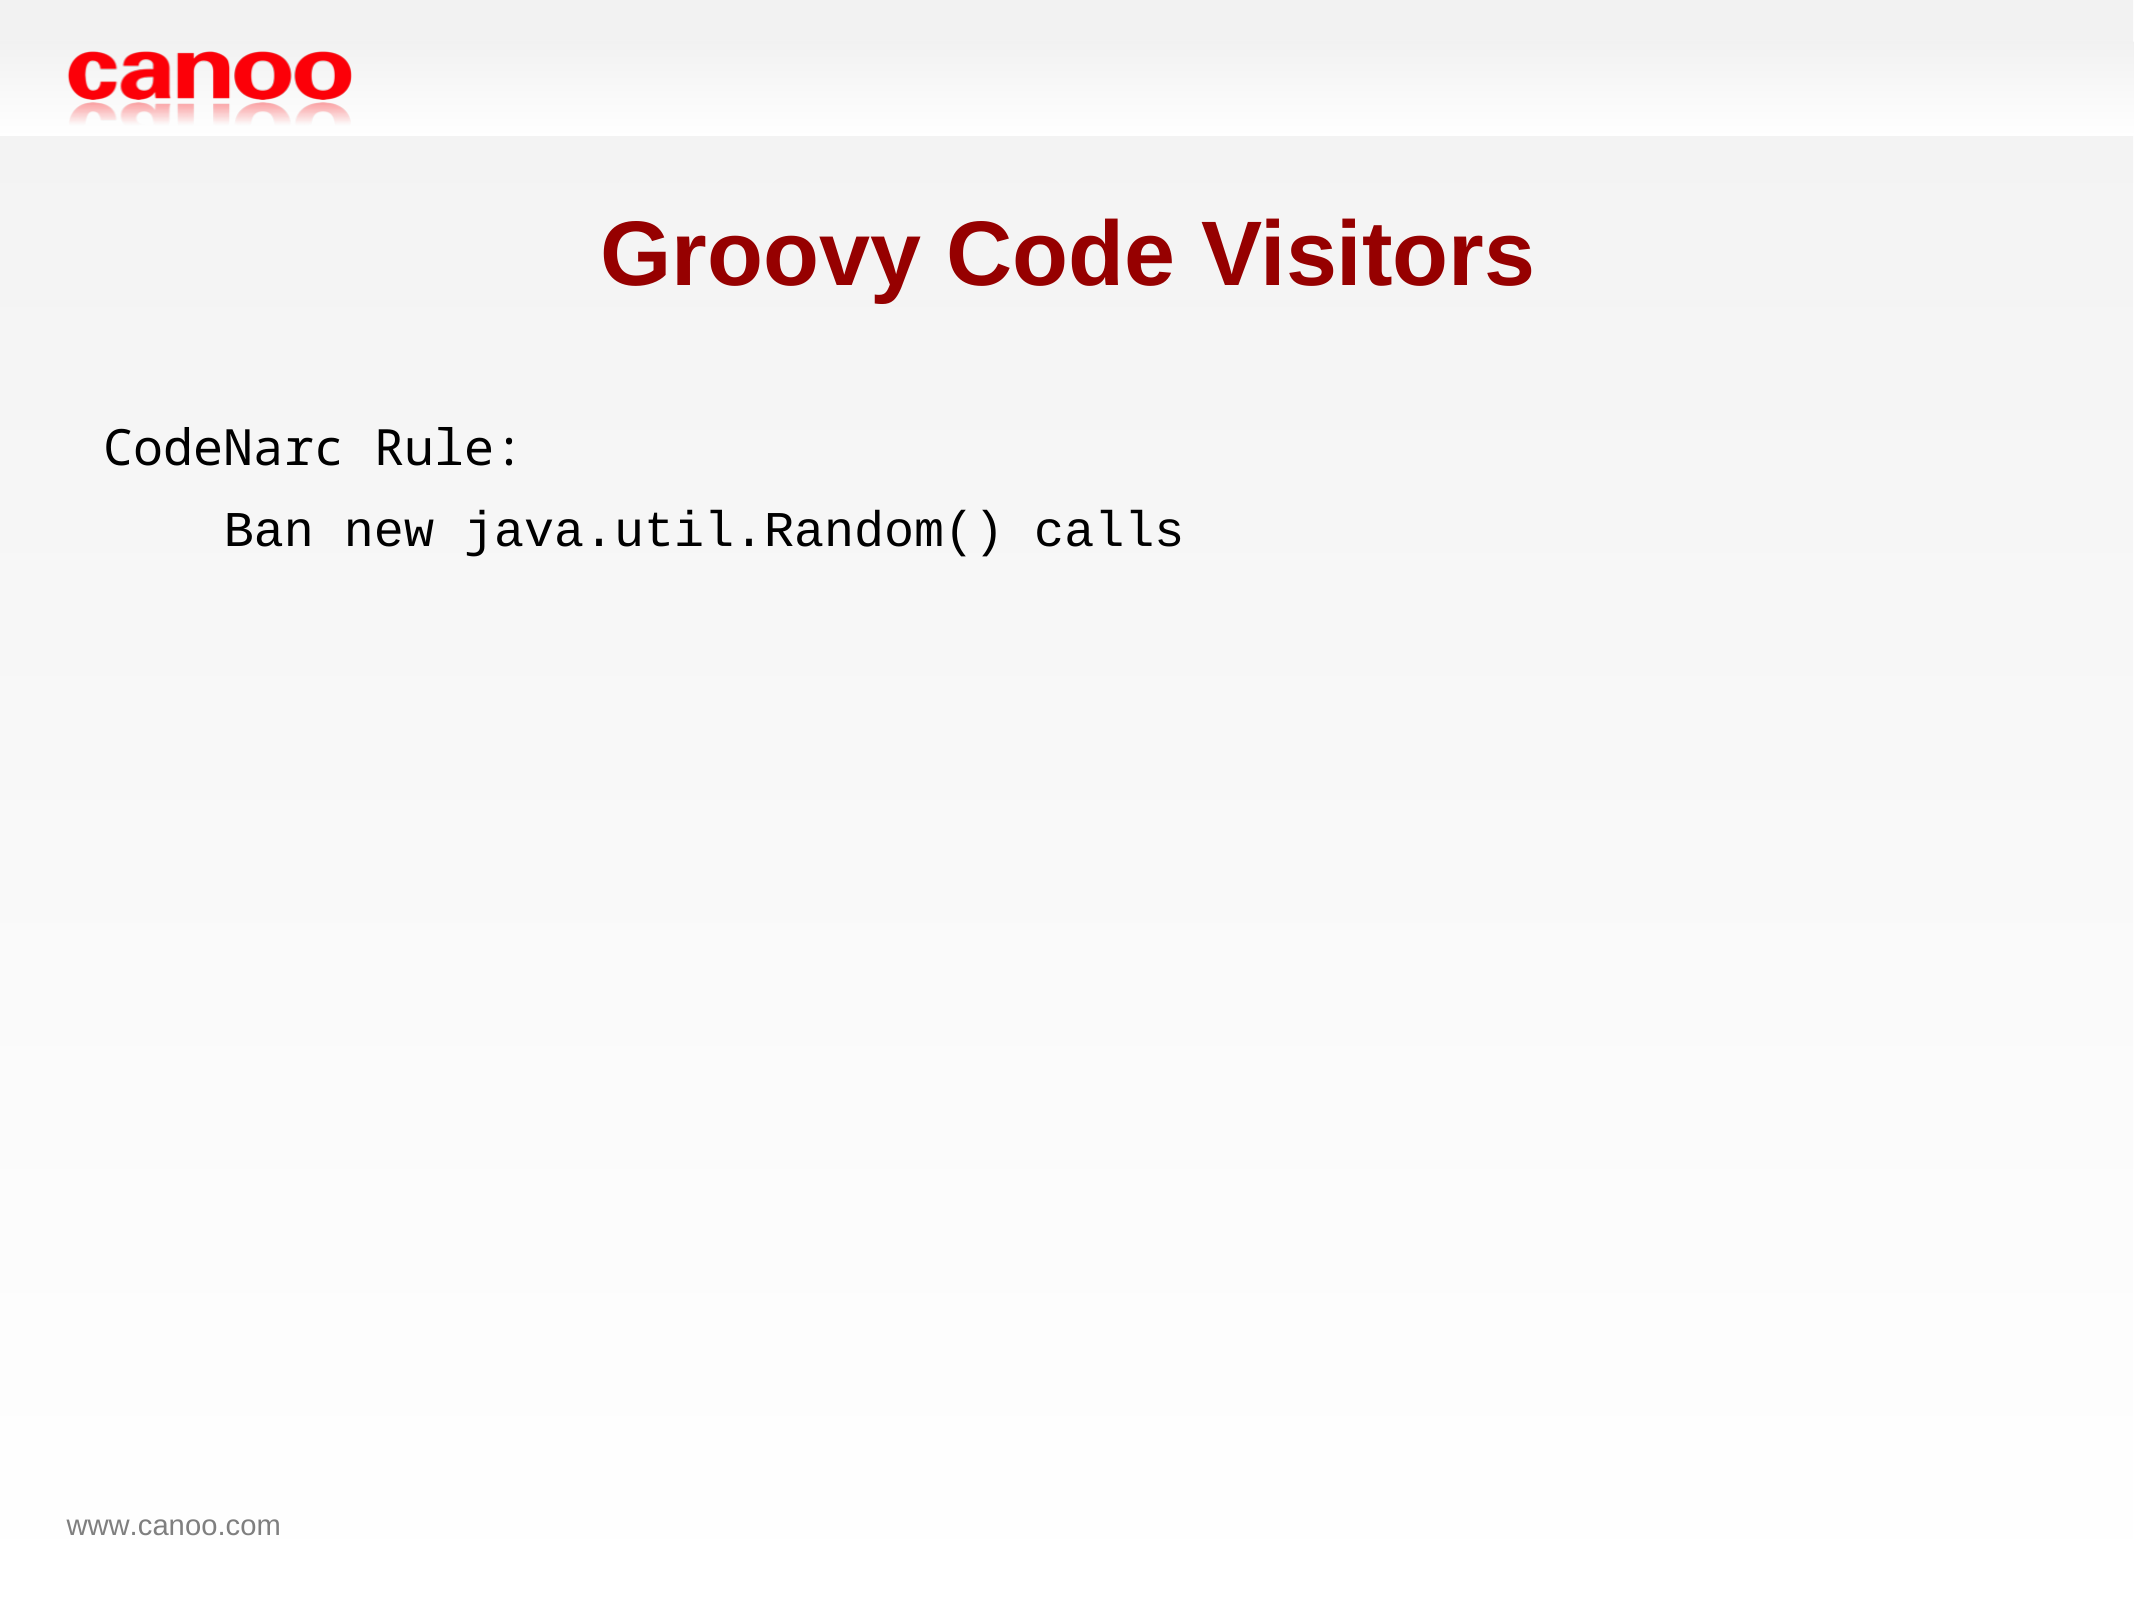

# Groovy Code Visitors
CodeNarc Rule:
 Ban new java.util.Random() calls